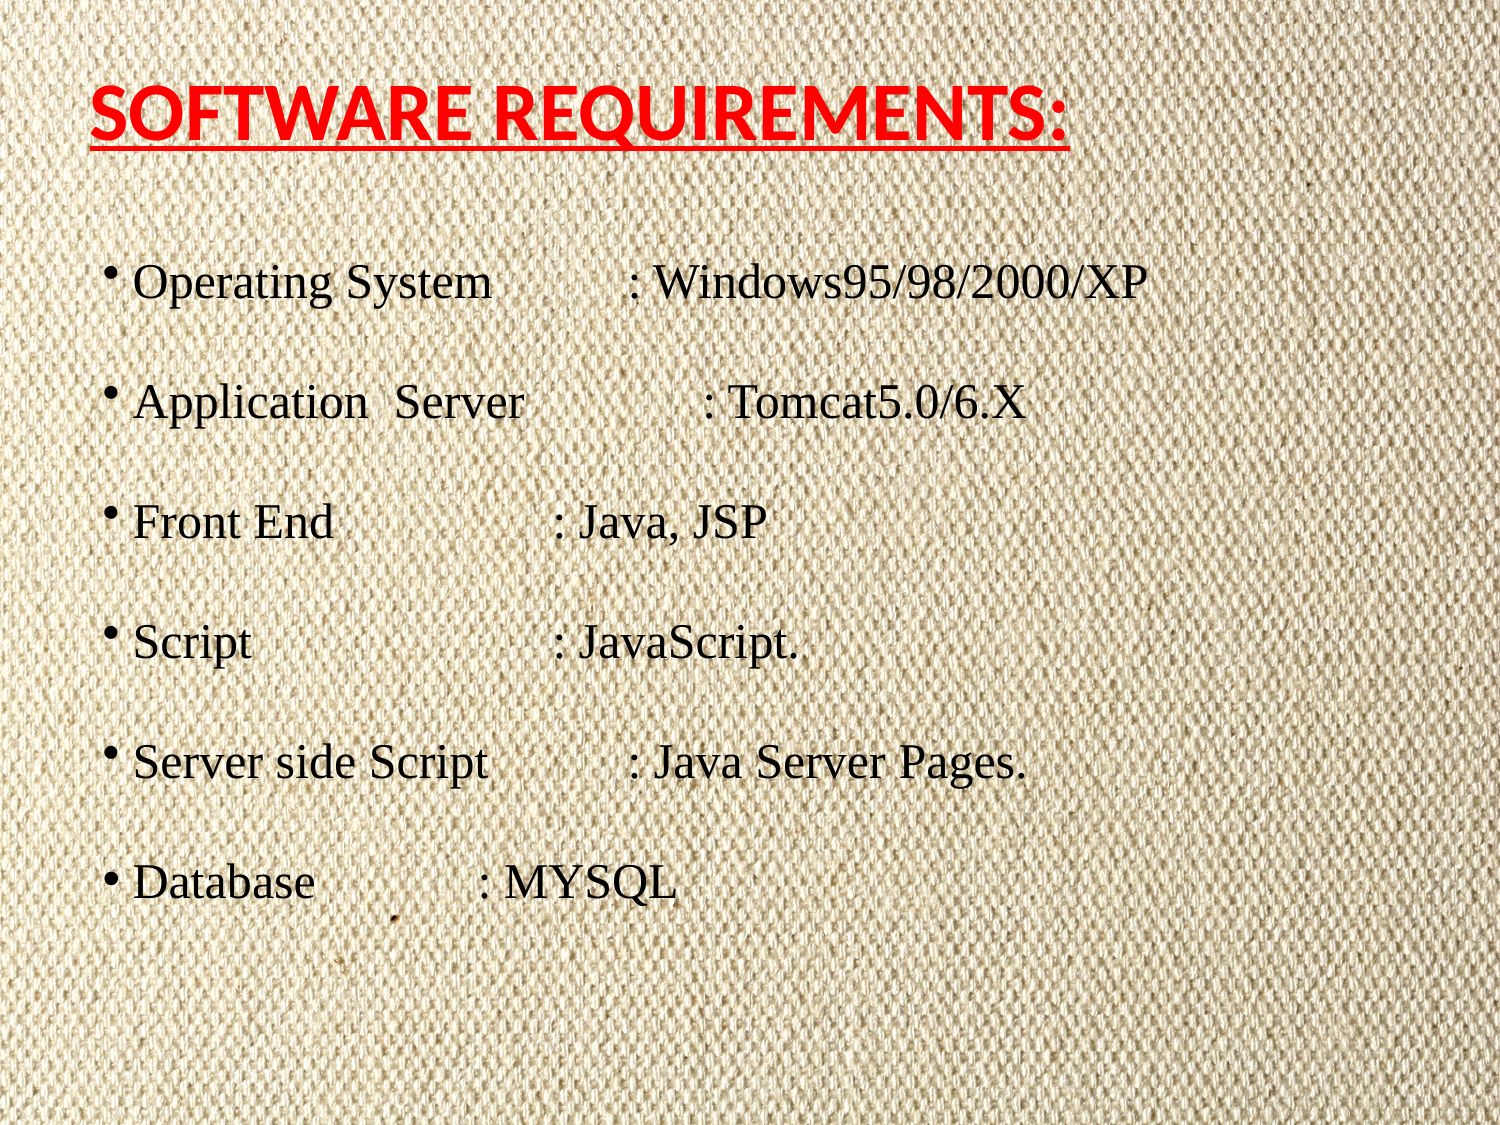

SOFTWARE REQUIREMENTS:
 Operating System		: Windows95/98/2000/XP
 Application Server	 : Tomcat5.0/6.X
 Front End			: Java, JSP
 Script				: JavaScript.
 Server side Script		: Java Server Pages.
 Database			: MYSQL